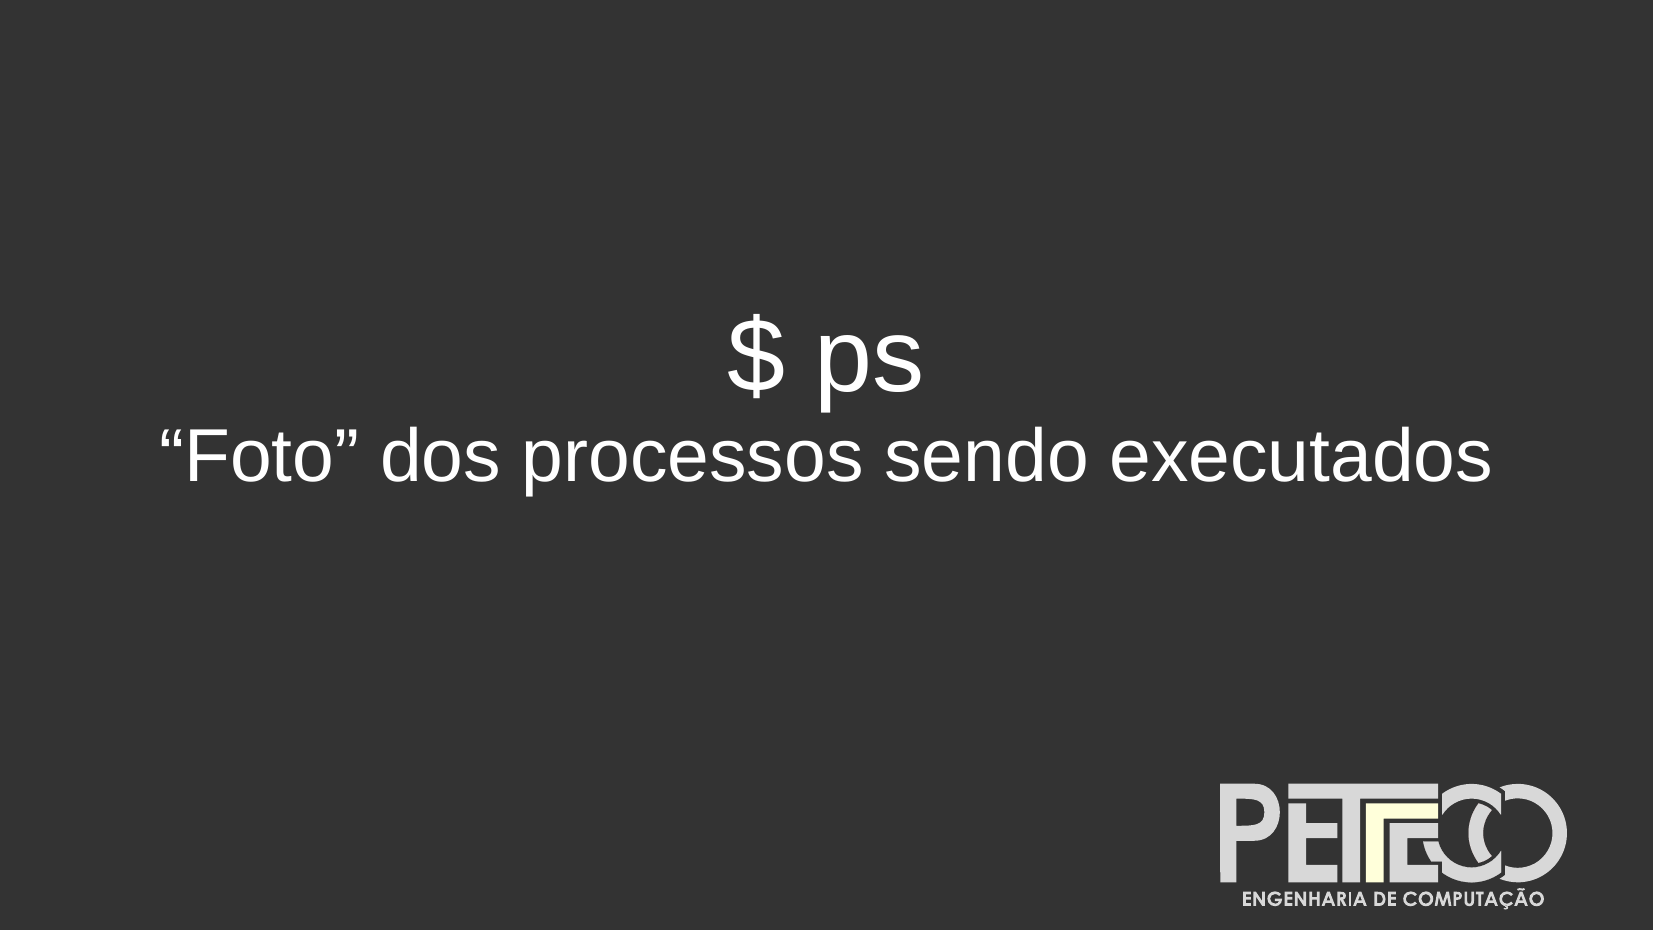

# $ ps
“Foto” dos processos sendo executados